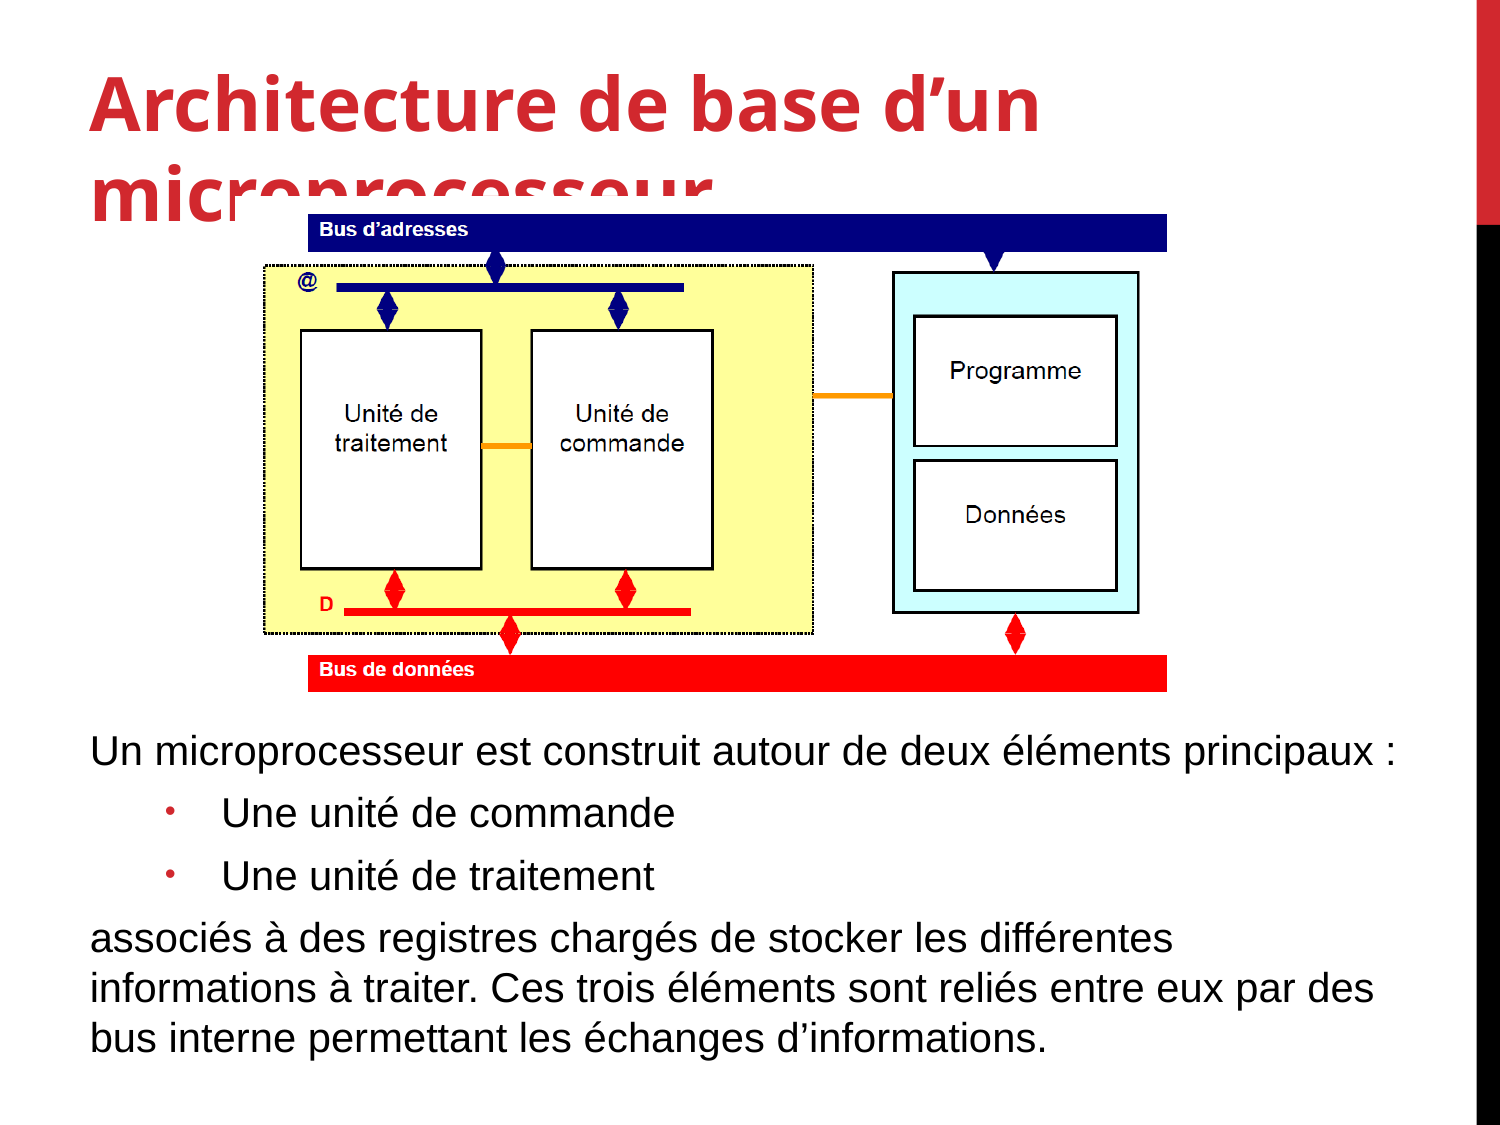

# Architecture de base d’un microprocesseur
Un microprocesseur est construit autour de deux éléments principaux :
Une unité de commande
Une unité de traitement
associés à des registres chargés de stocker les différentes informations à traiter. Ces trois éléments sont reliés entre eux par des bus interne permettant les échanges d’informations.